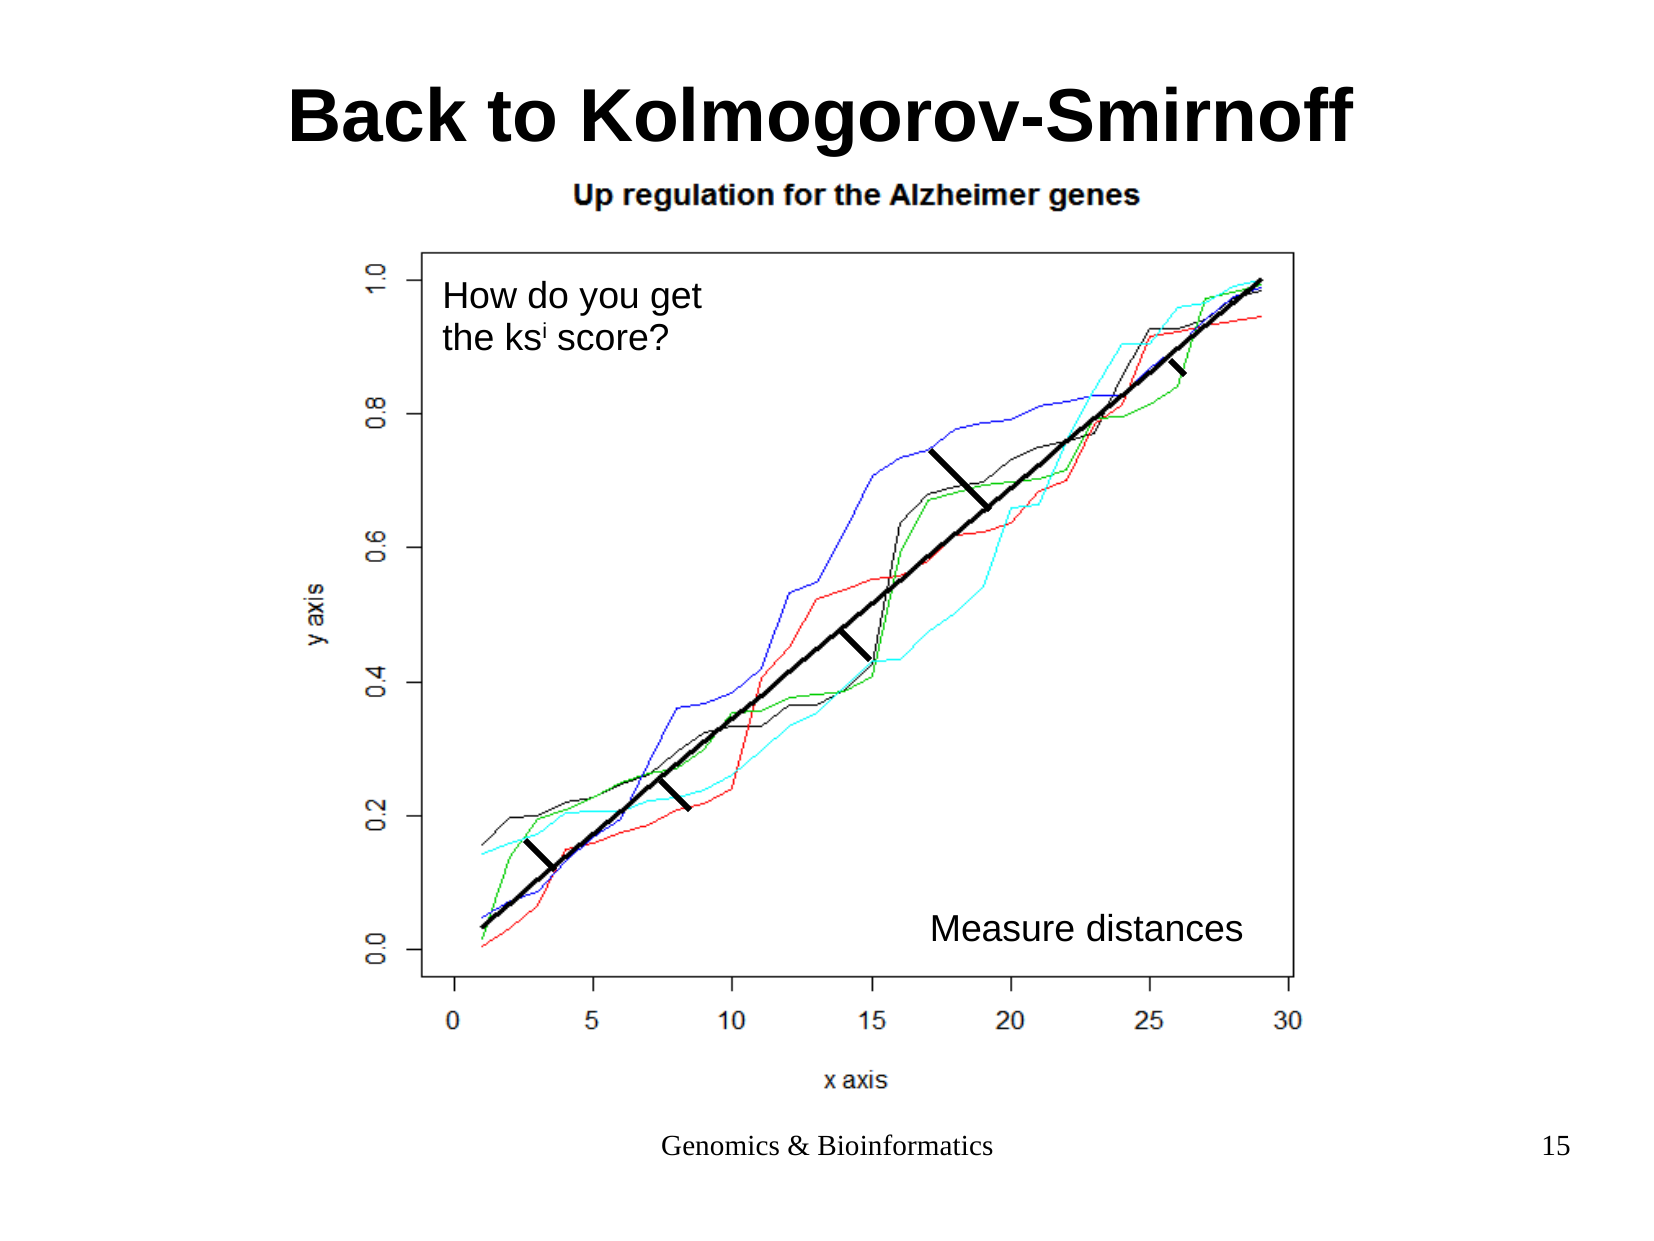

Back to Kolmogorov-Smirnoff
How do you get
the ksi score?
Measure distances
Genomics & Bioinformatics
15